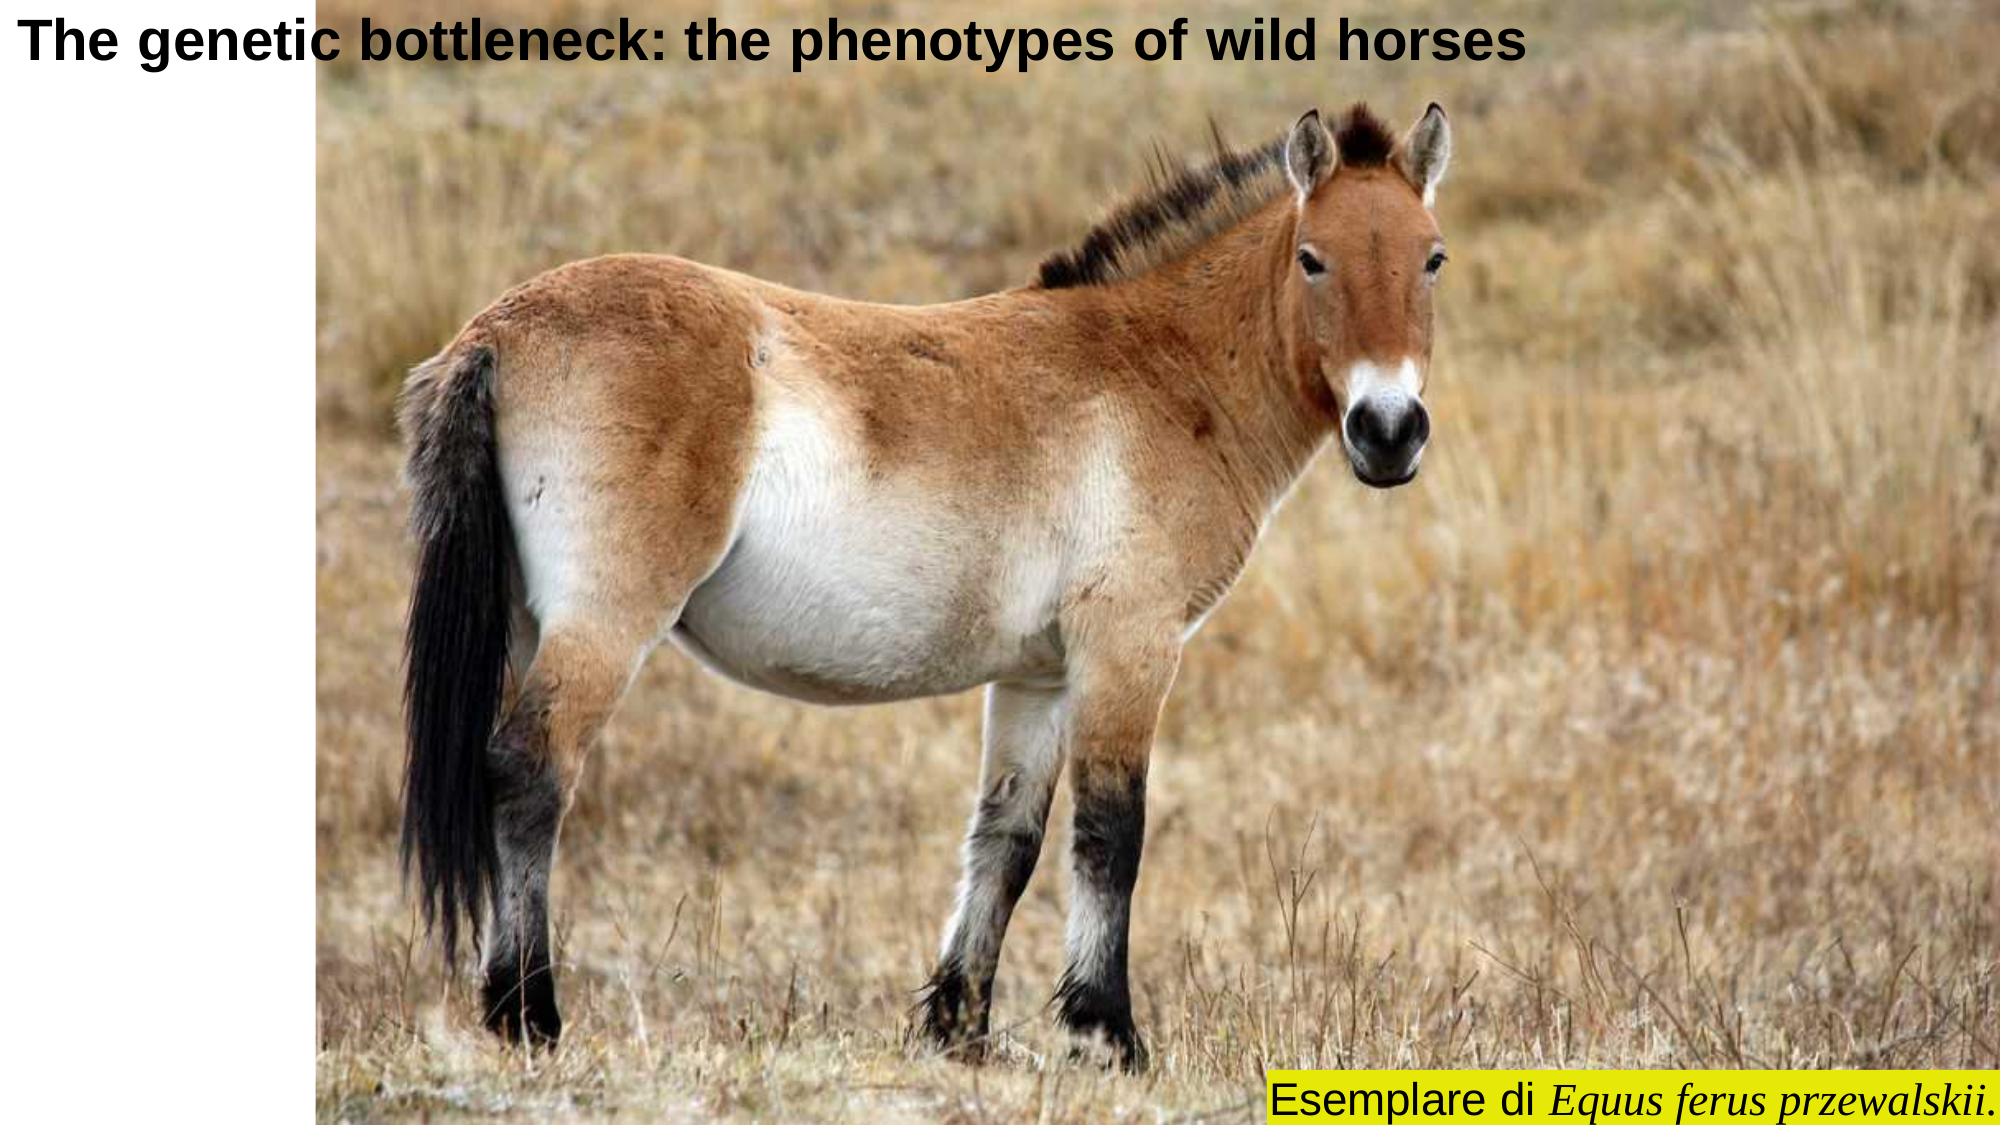

The genetic bottleneck: the phenotypes of wild horses
Esemplare di Equus ferus przewalskii.